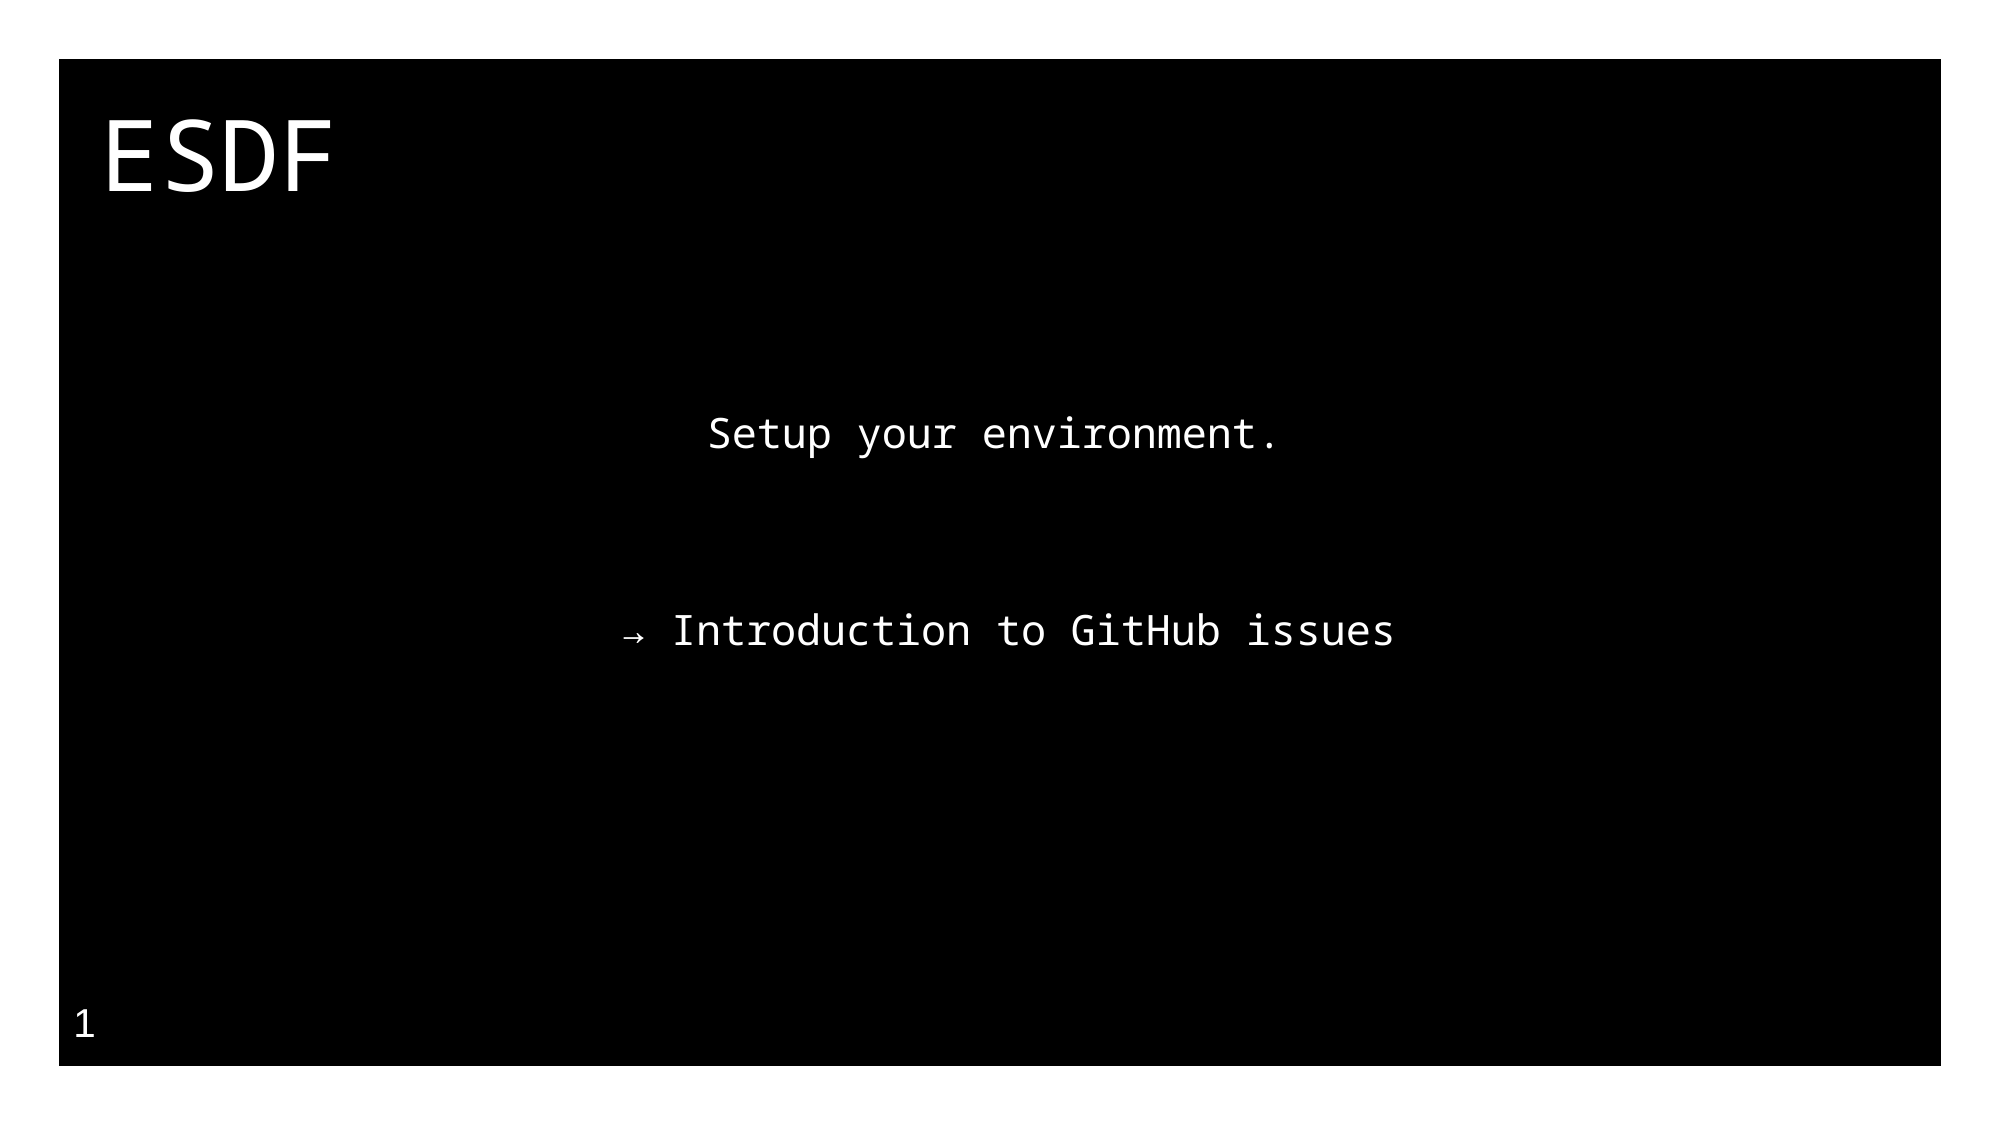

# ESDF
Setup your environment.
	→ Introduction to GitHub issues
1